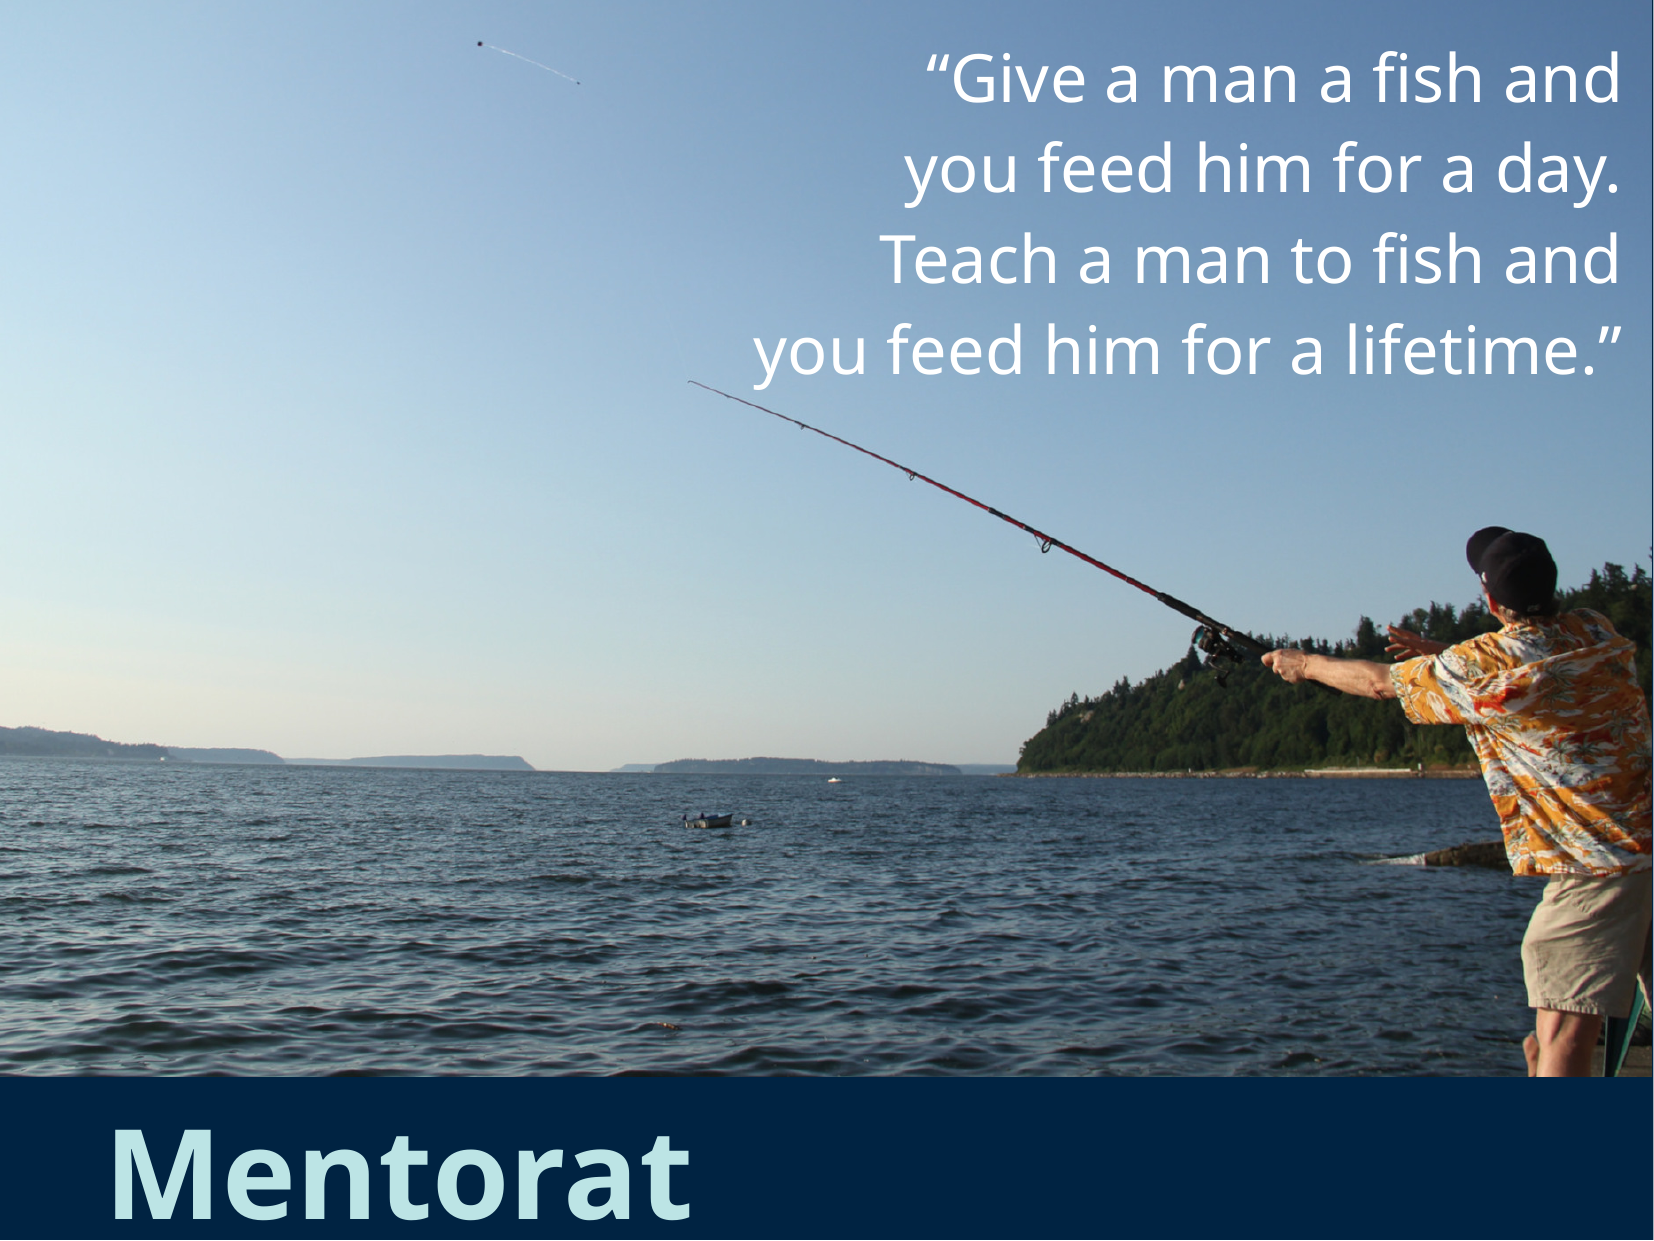

# “Give a man a fish and you feed him for a day. Teach a man to fish and you feed him for a lifetime.”
Mentorat